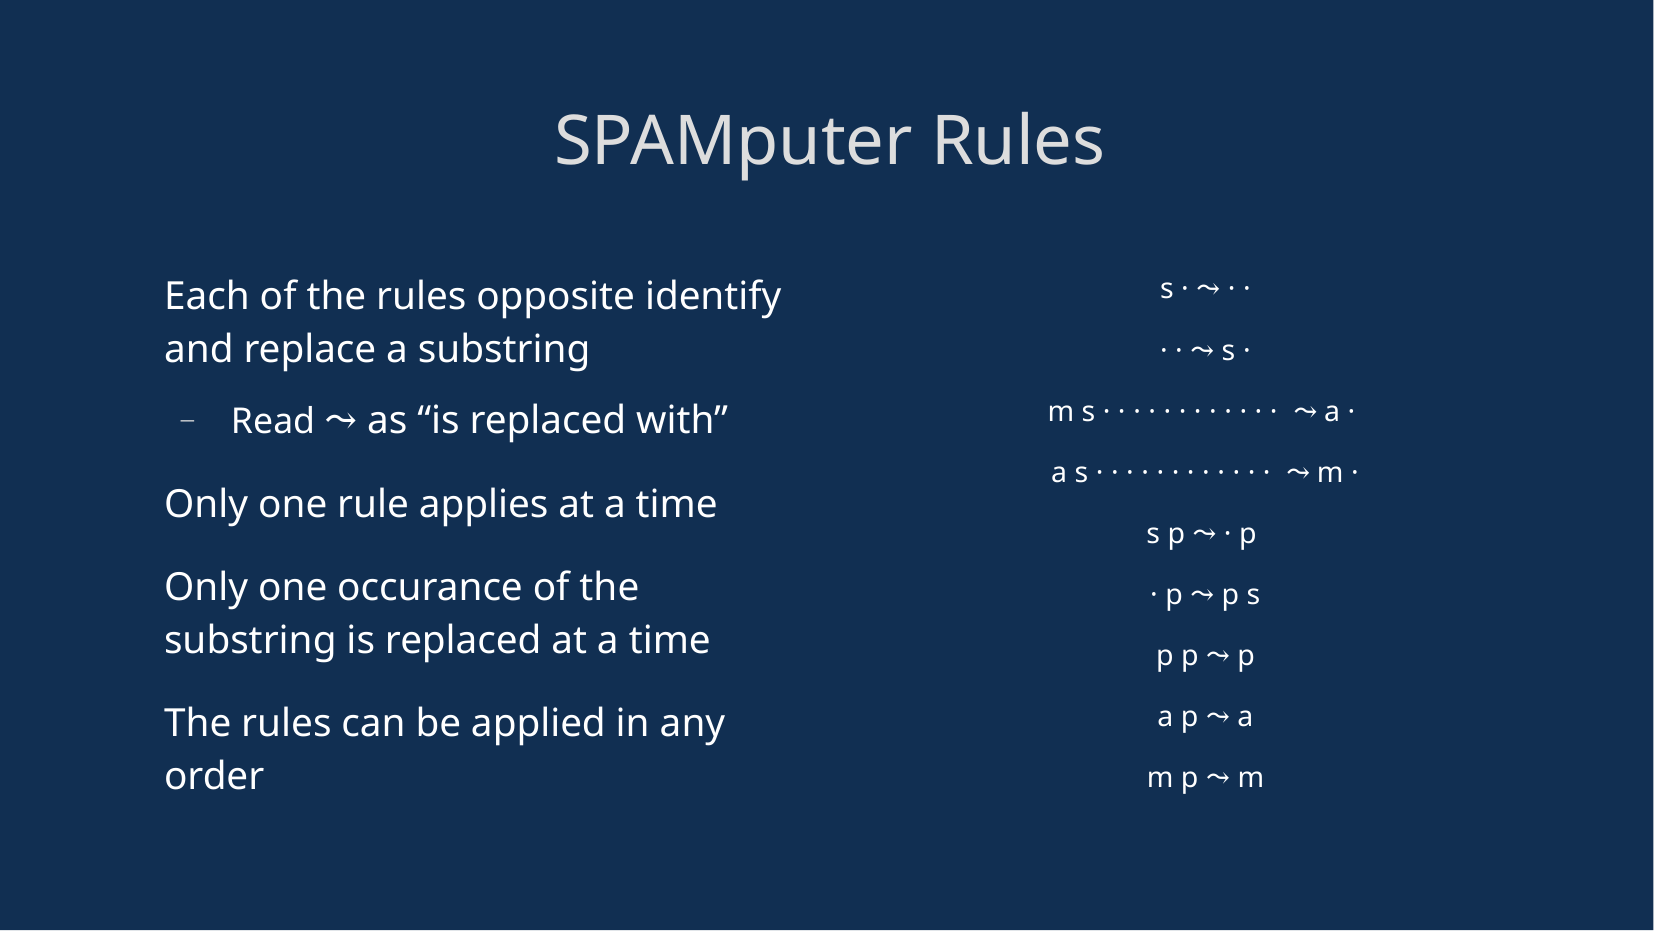

# SPAMputer Rules
Each of the rules opposite identify and replace a substring
Read ⤳ as “is replaced with”
Only one rule applies at a time
Only one occurance of the substring is replaced at a time
The rules can be applied in any order
s · ⤳ · ·
· · ⤳ s ·
m s · · · · · · · · · · · · ⤳ a ·
a s · · · · · · · · · · · · ⤳ m ·
s p ⤳ · p
· p ⤳ p s
p p ⤳ p
a p ⤳ a
m p ⤳ m